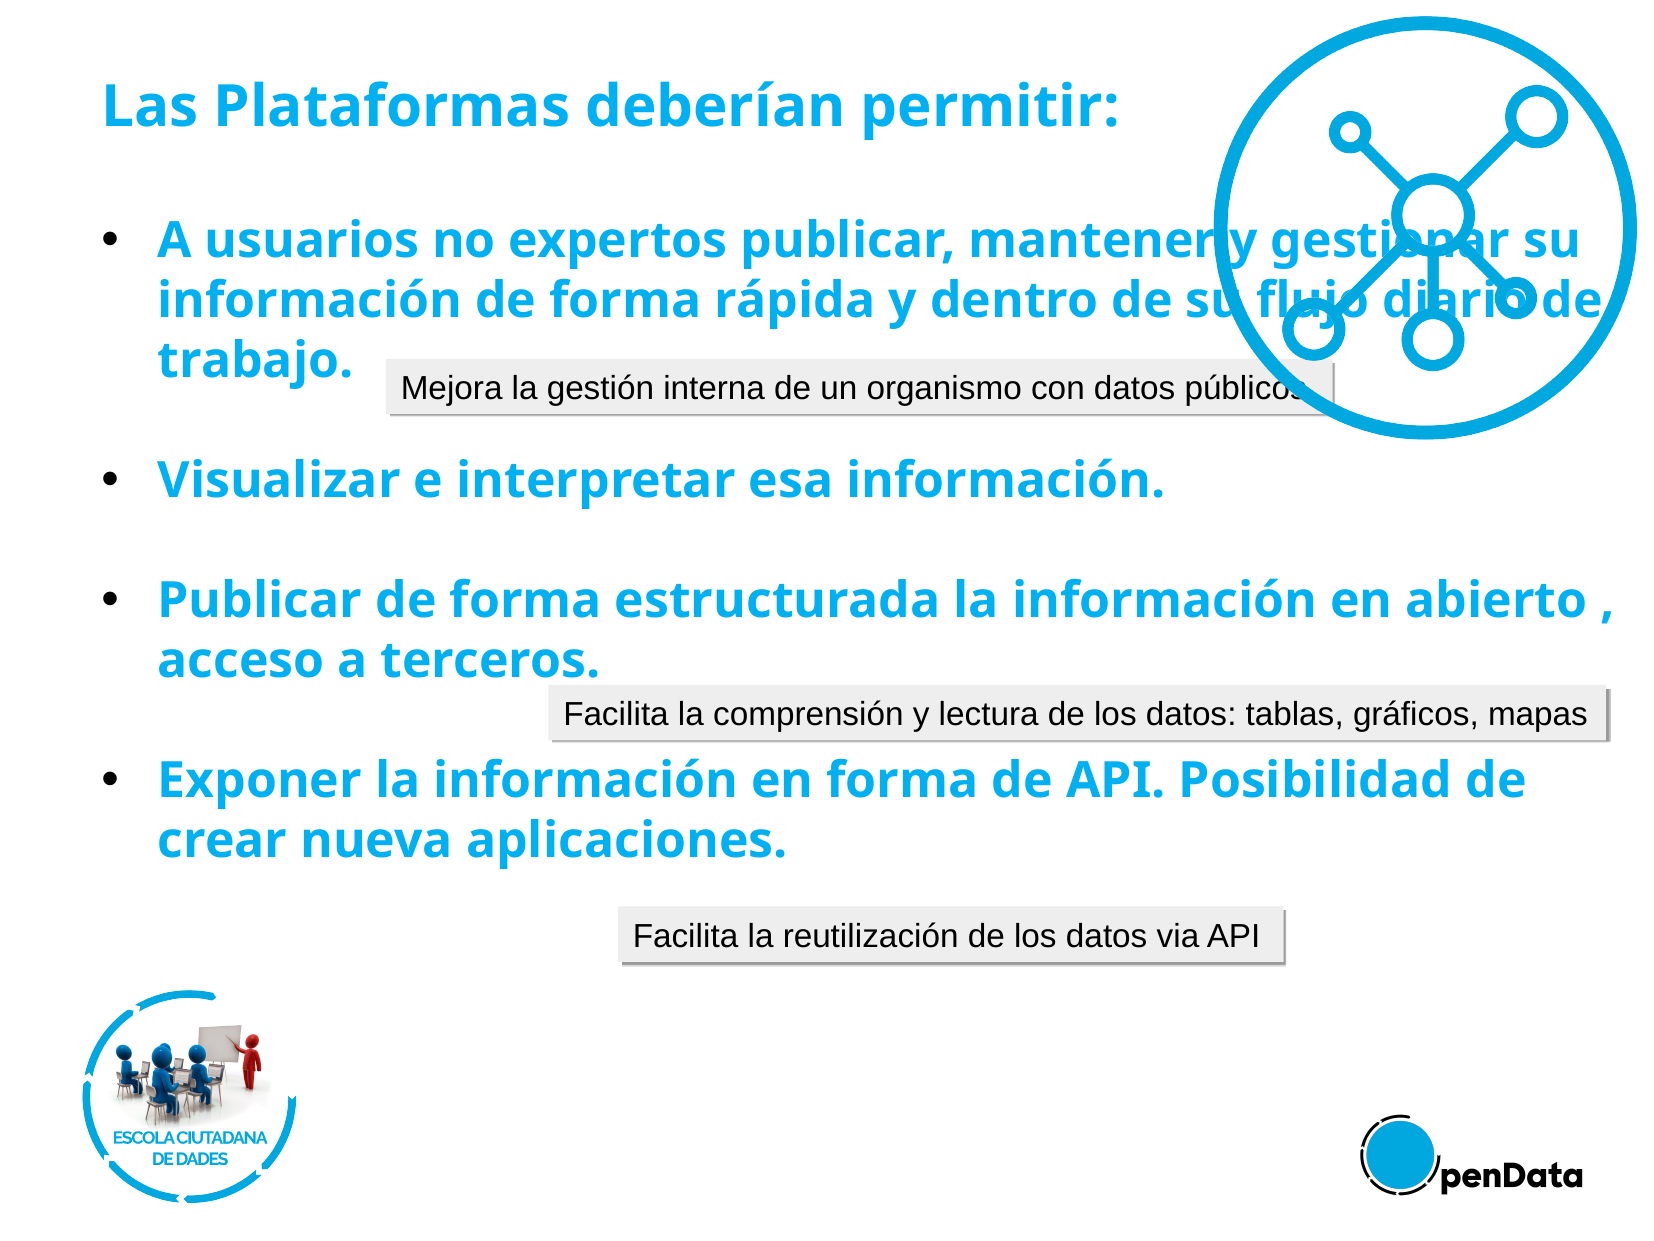

Las Plataformas deberían permitir:
A usuarios no expertos publicar, mantener y gestionar su información de forma rápida y dentro de su flujo diario de trabajo.
Visualizar e interpretar esa información.
Publicar de forma estructurada la información en abierto , acceso a terceros.
Exponer la información en forma de API. Posibilidad de crear nueva aplicaciones.
Mejora la gestión interna de un organismo con datos públicos
Facilita la comprensión y lectura de los datos: tablas, gráficos, mapas
Facilita la reutilización de los datos via API